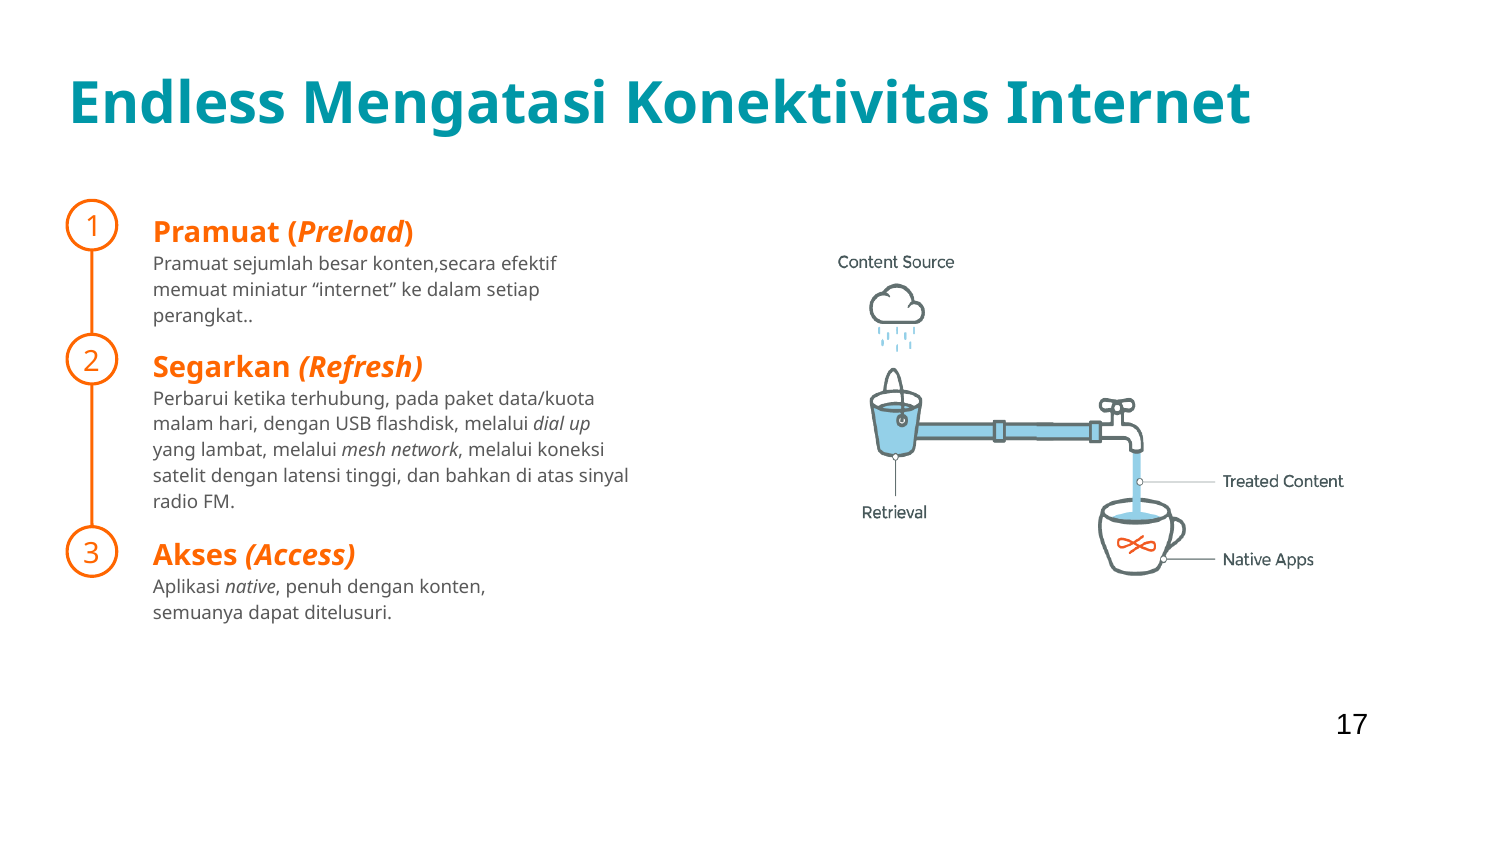

Endless Mengatasi Konektivitas Internet
1
Pramuat (Preload)
Pramuat sejumlah besar konten,secara efektif memuat miniatur “internet” ke dalam setiap perangkat..
2
Segarkan (Refresh)
Perbarui ketika terhubung, pada paket data/kuota malam hari, dengan USB flashdisk, melalui dial up yang lambat, melalui mesh network, melalui koneksi satelit dengan latensi tinggi, dan bahkan di atas sinyal radio FM.
Akses (Access)
Aplikasi native, penuh dengan konten, semuanya dapat ditelusuri.
3